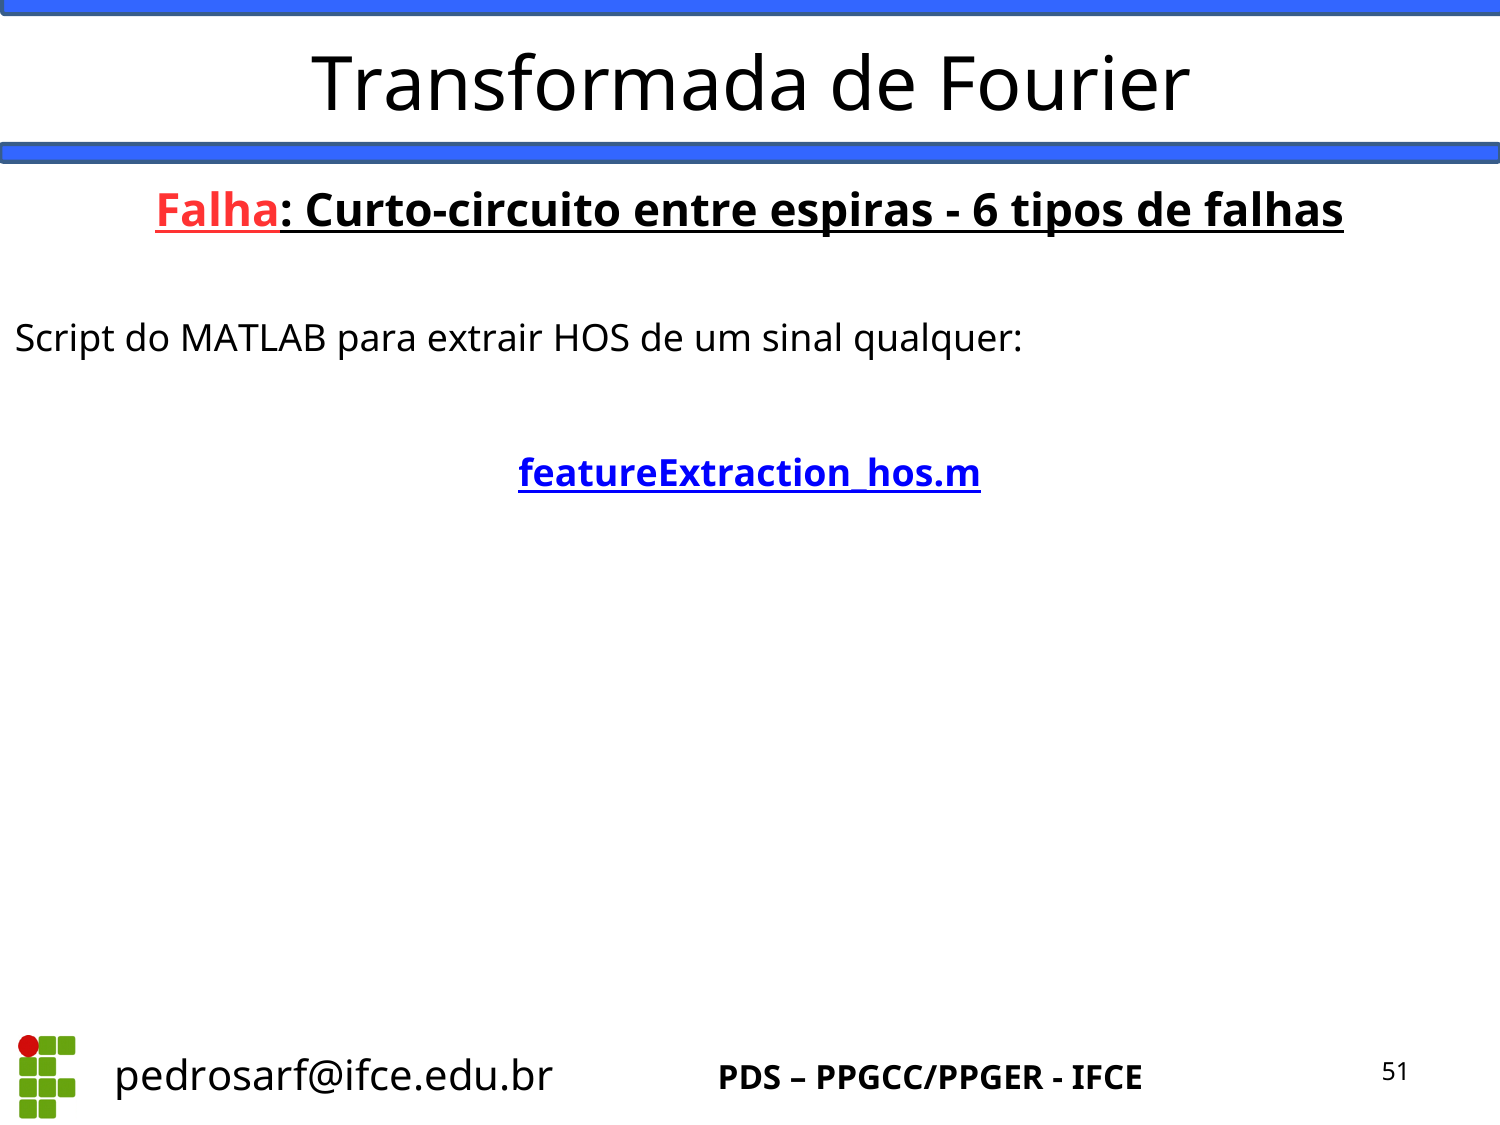

Transformada de Fourier
Falha: Curto-circuito entre espiras - 6 tipos de falhas
Script do MATLAB para extrair HOS de um sinal qualquer:
featureExtraction_hos.m